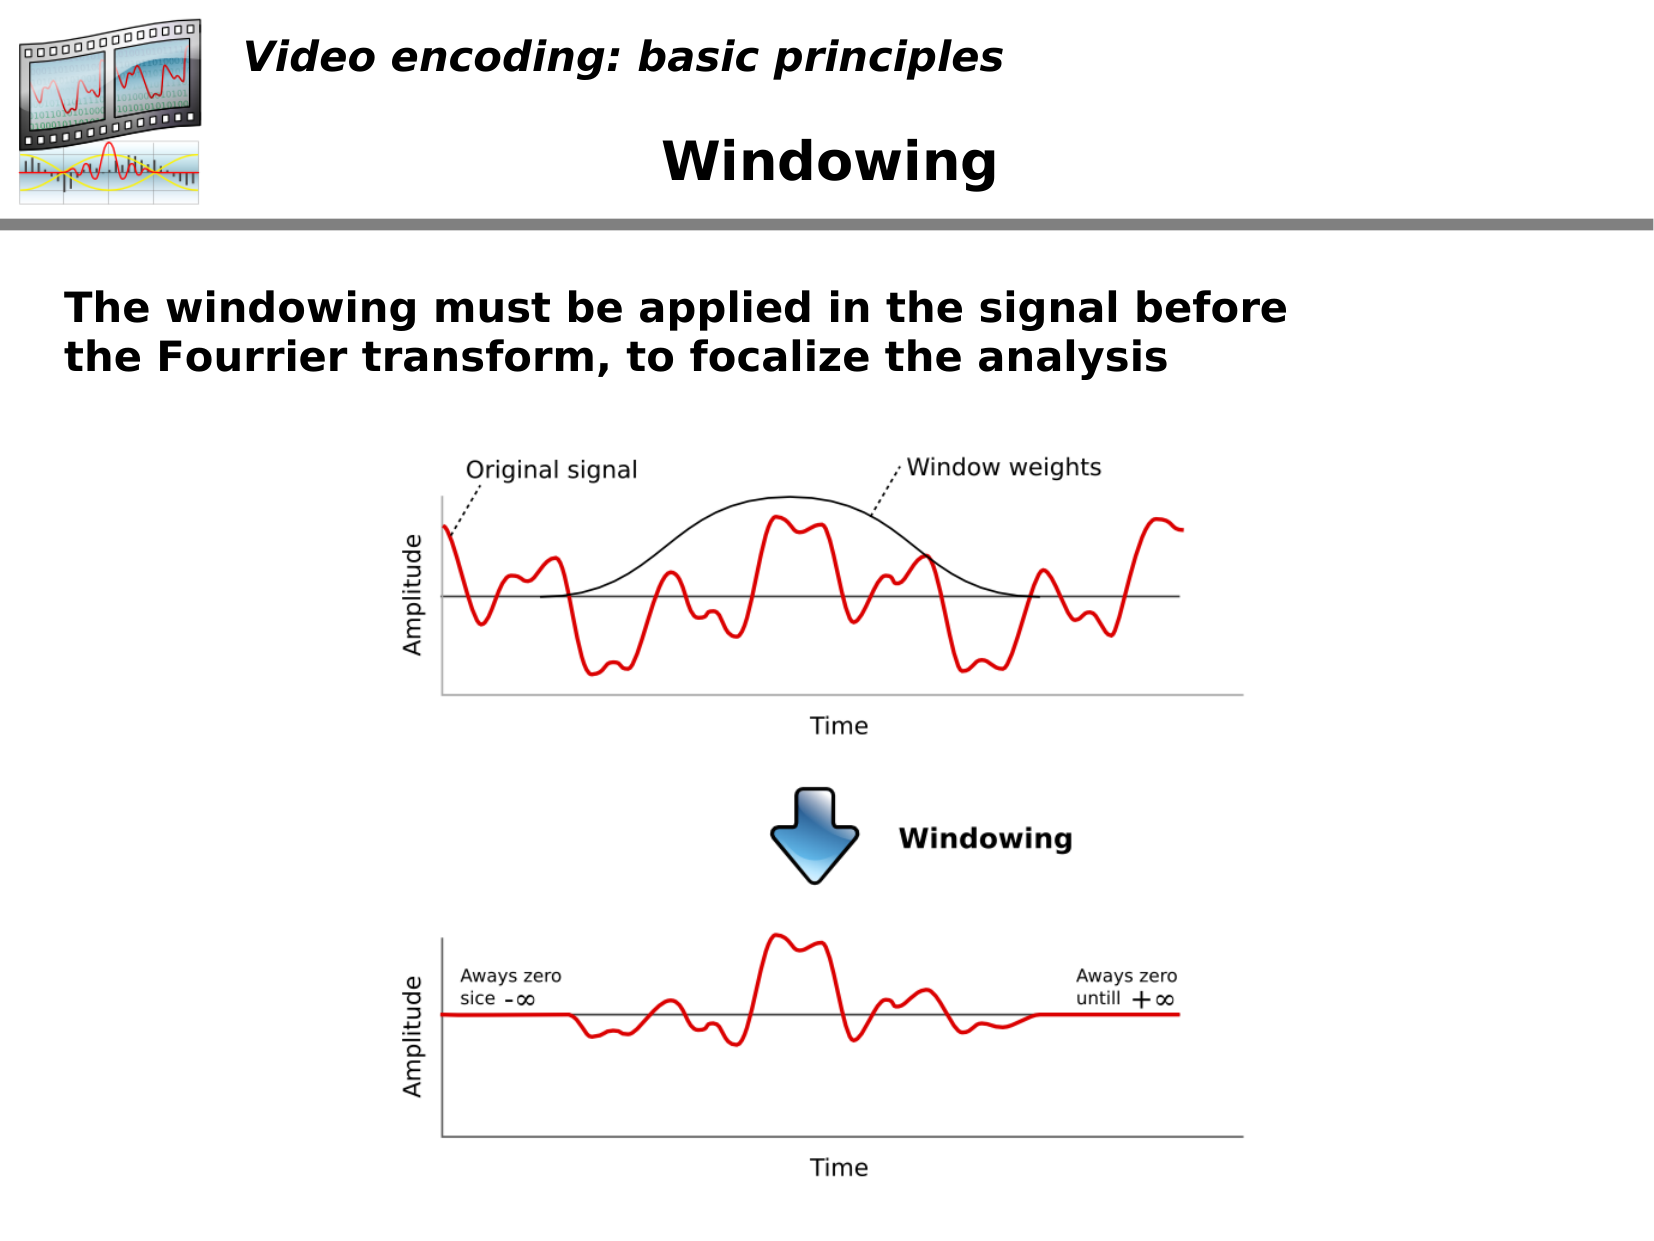

Video encoding: basic principles
Windowing
The windowing must be applied in the signal before
the Fourrier transform, to focalize the analysis